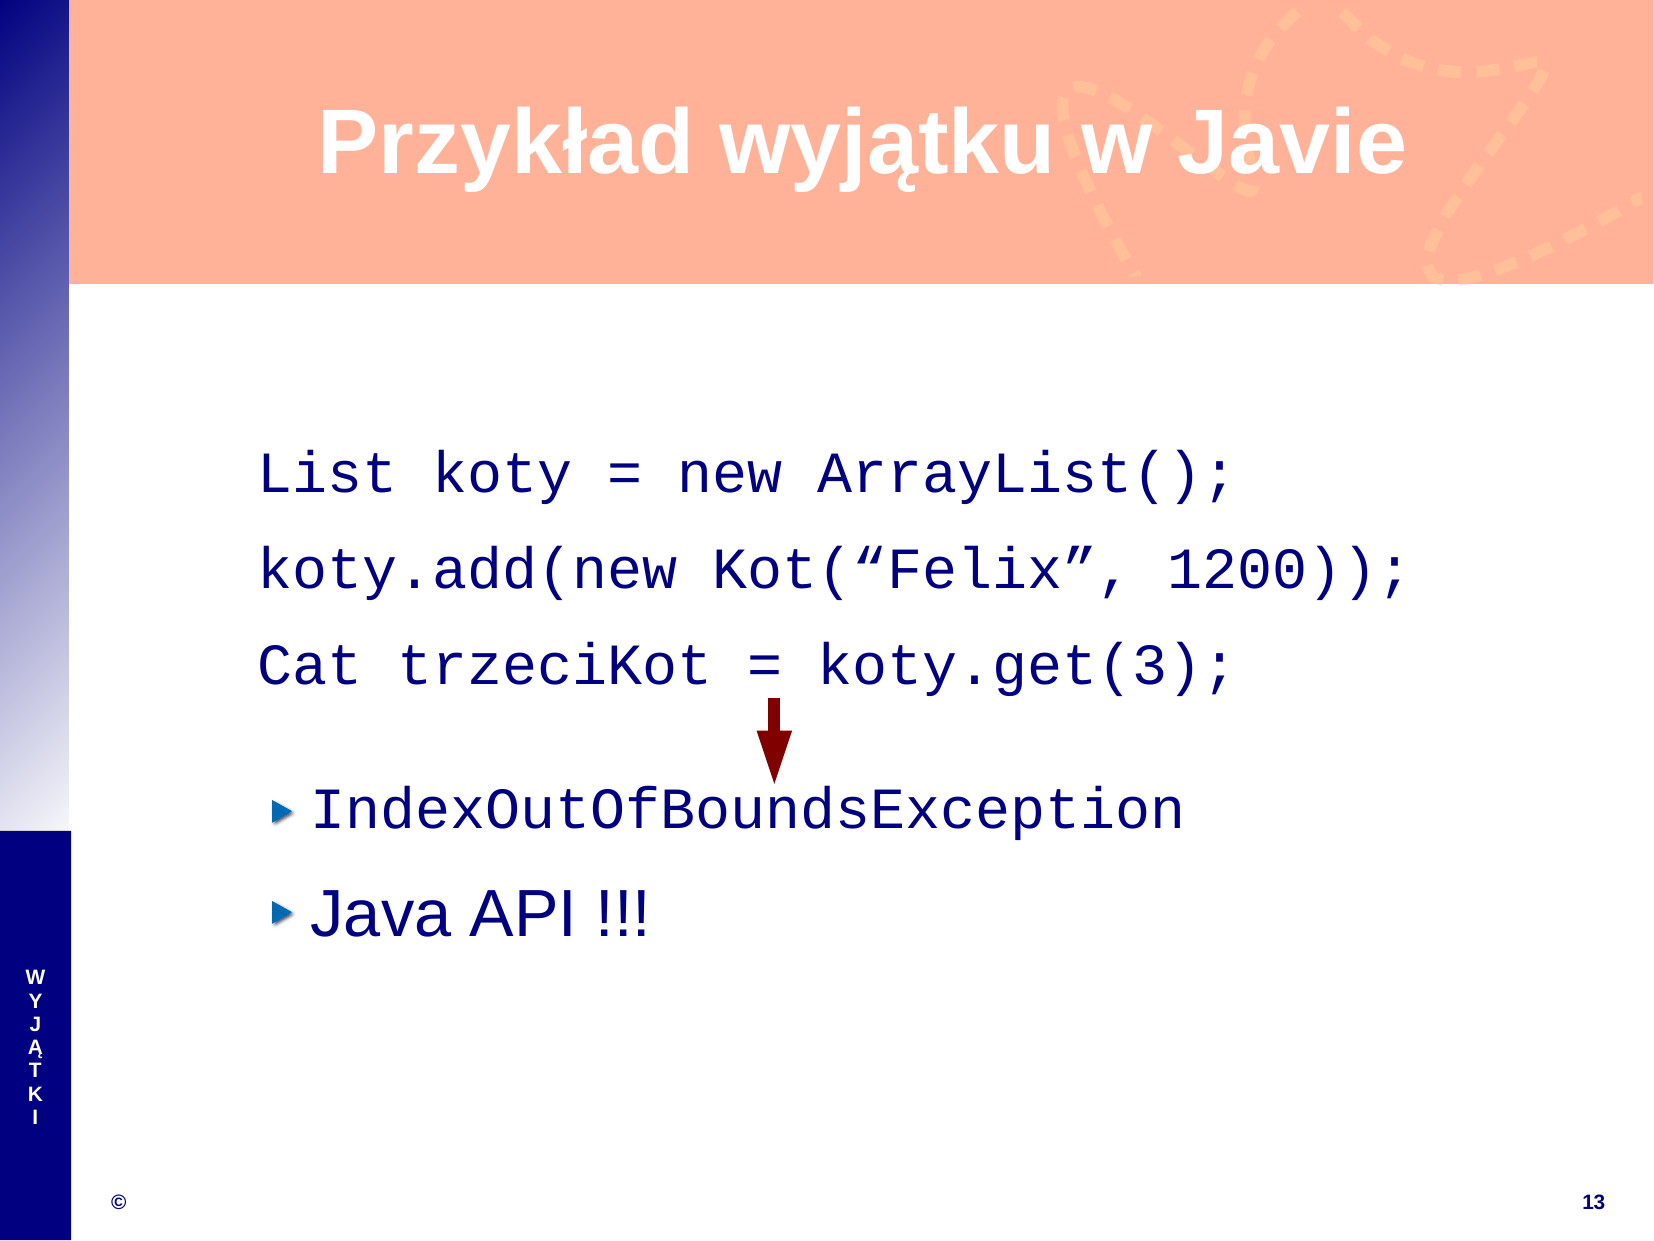

Przykład wyjątku w Javie
# List koty = new ArrayList();
koty.add(new Kot(“Felix”, 1200));
Cat trzeciKot = koty.get(3);
IndexOutOfBoundsException
Java API !!!
W
Y
J
Ą
T
K
I